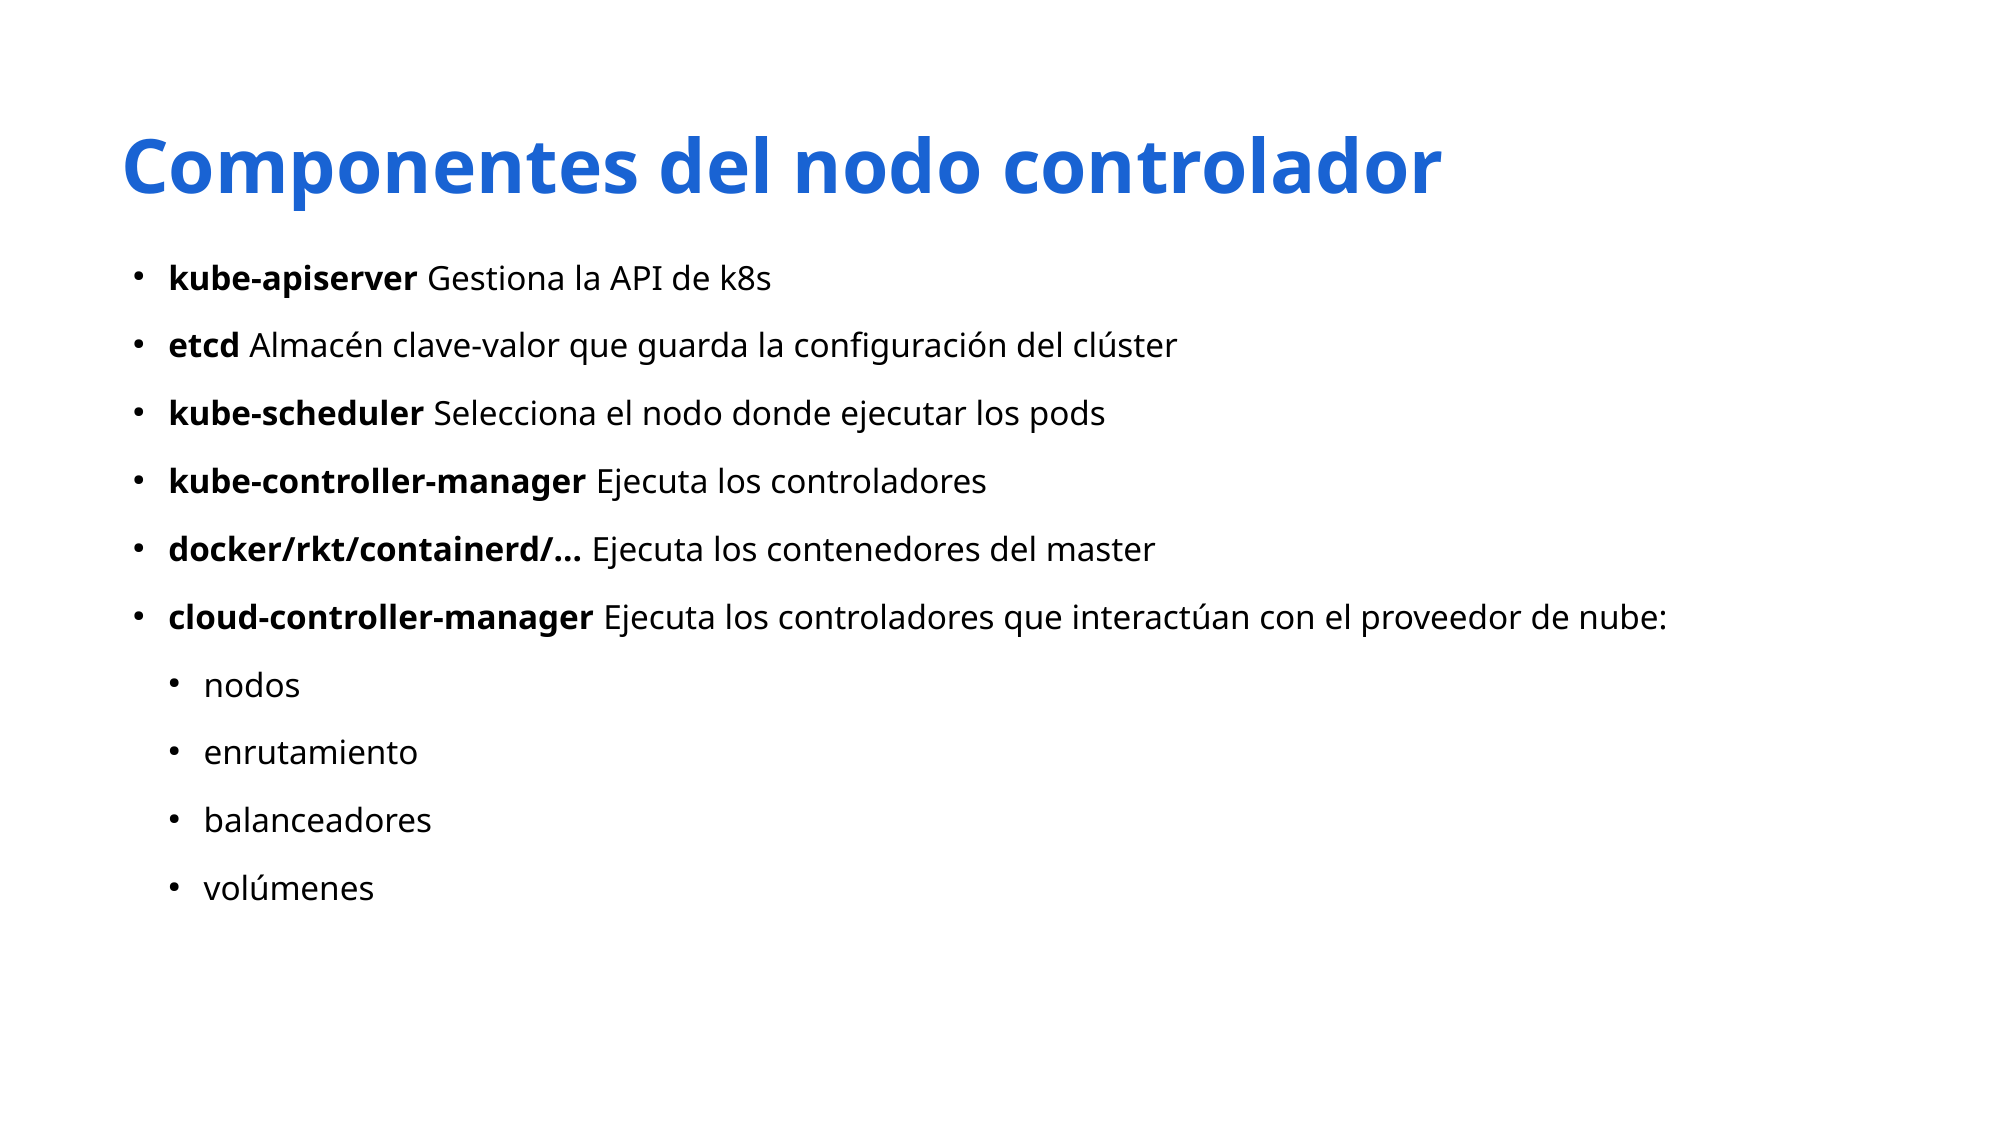

Componentes del nodo controlador
kube-apiserver Gestiona la API de k8s
etcd Almacén clave-valor que guarda la configuración del clúster
kube-scheduler Selecciona el nodo donde ejecutar los pods
kube-controller-manager Ejecuta los controladores
docker/rkt/containerd/... Ejecuta los contenedores del master
cloud-controller-manager Ejecuta los controladores que interactúan con el proveedor de nube:
nodos
enrutamiento
balanceadores
volúmenes